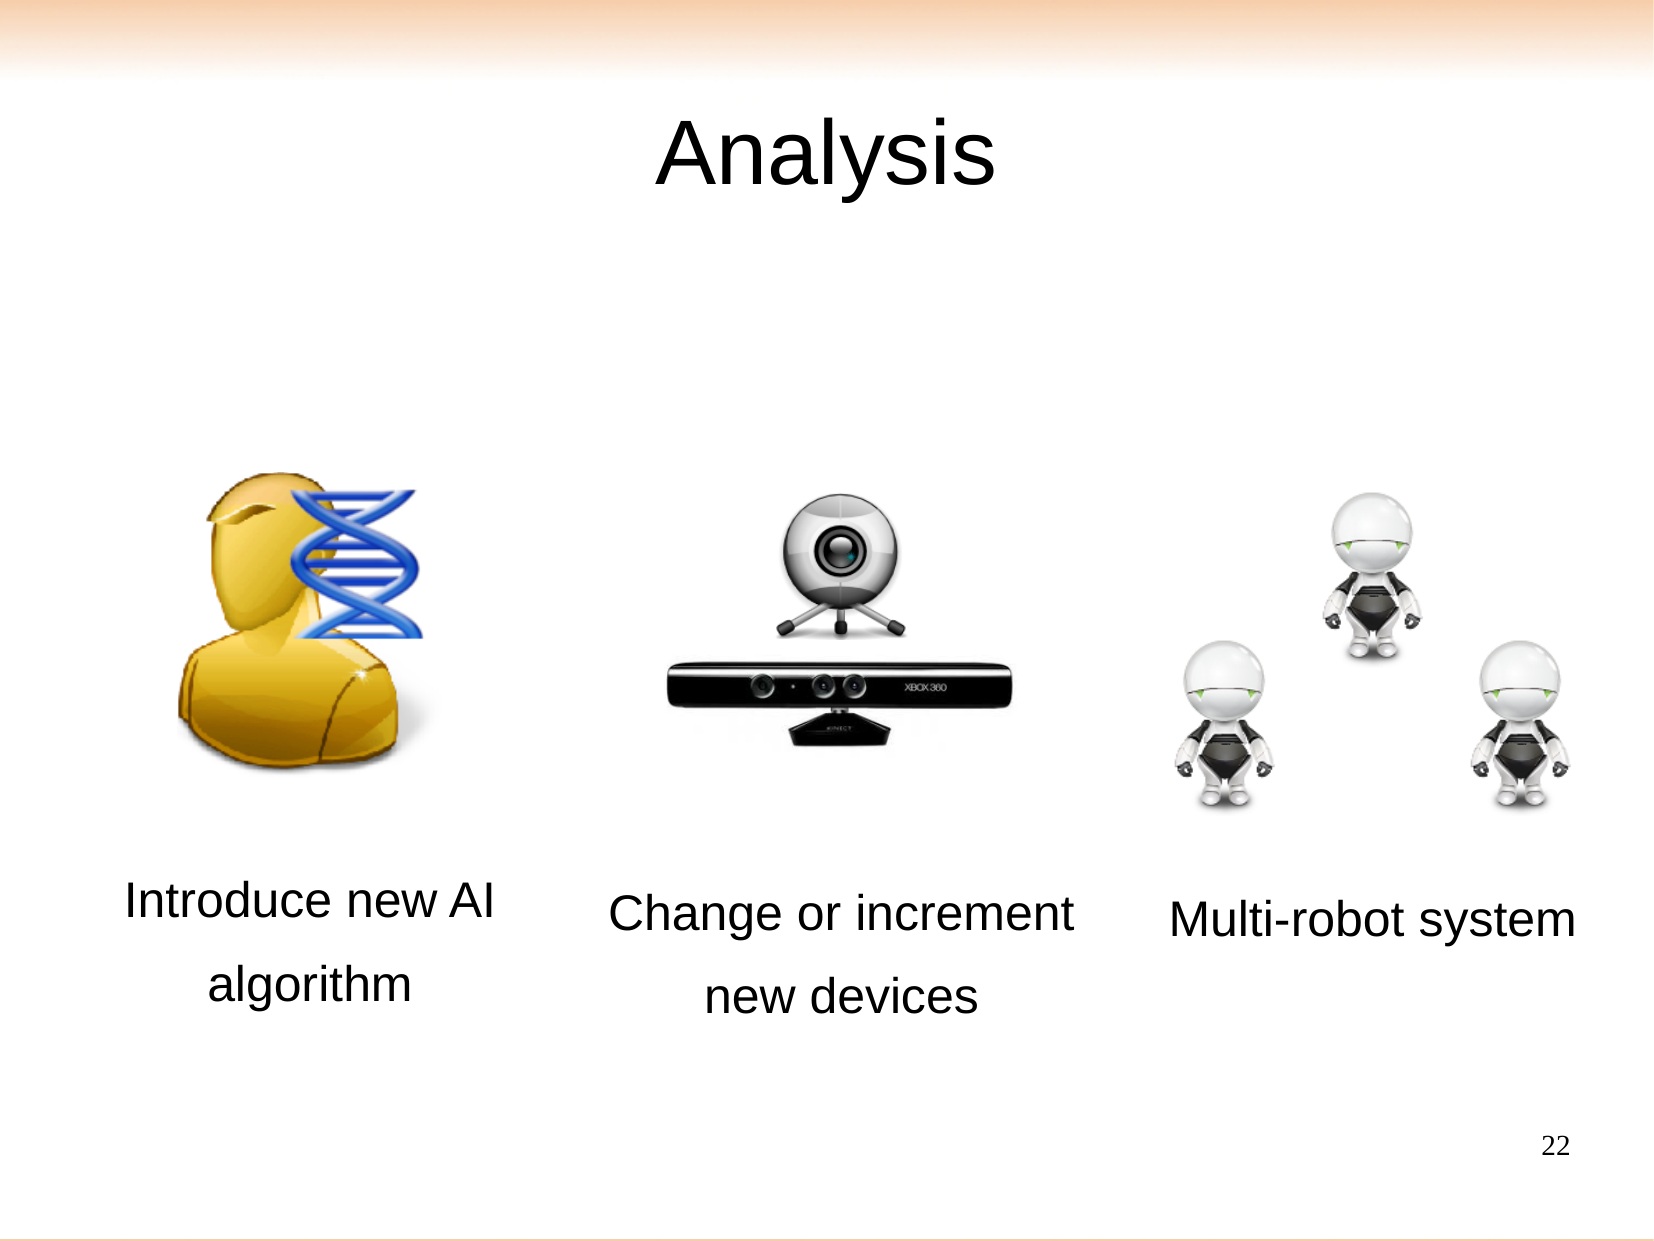

# Analysis
Introduce new AI algorithm
Multi-robot system
Change or increment new devices
22